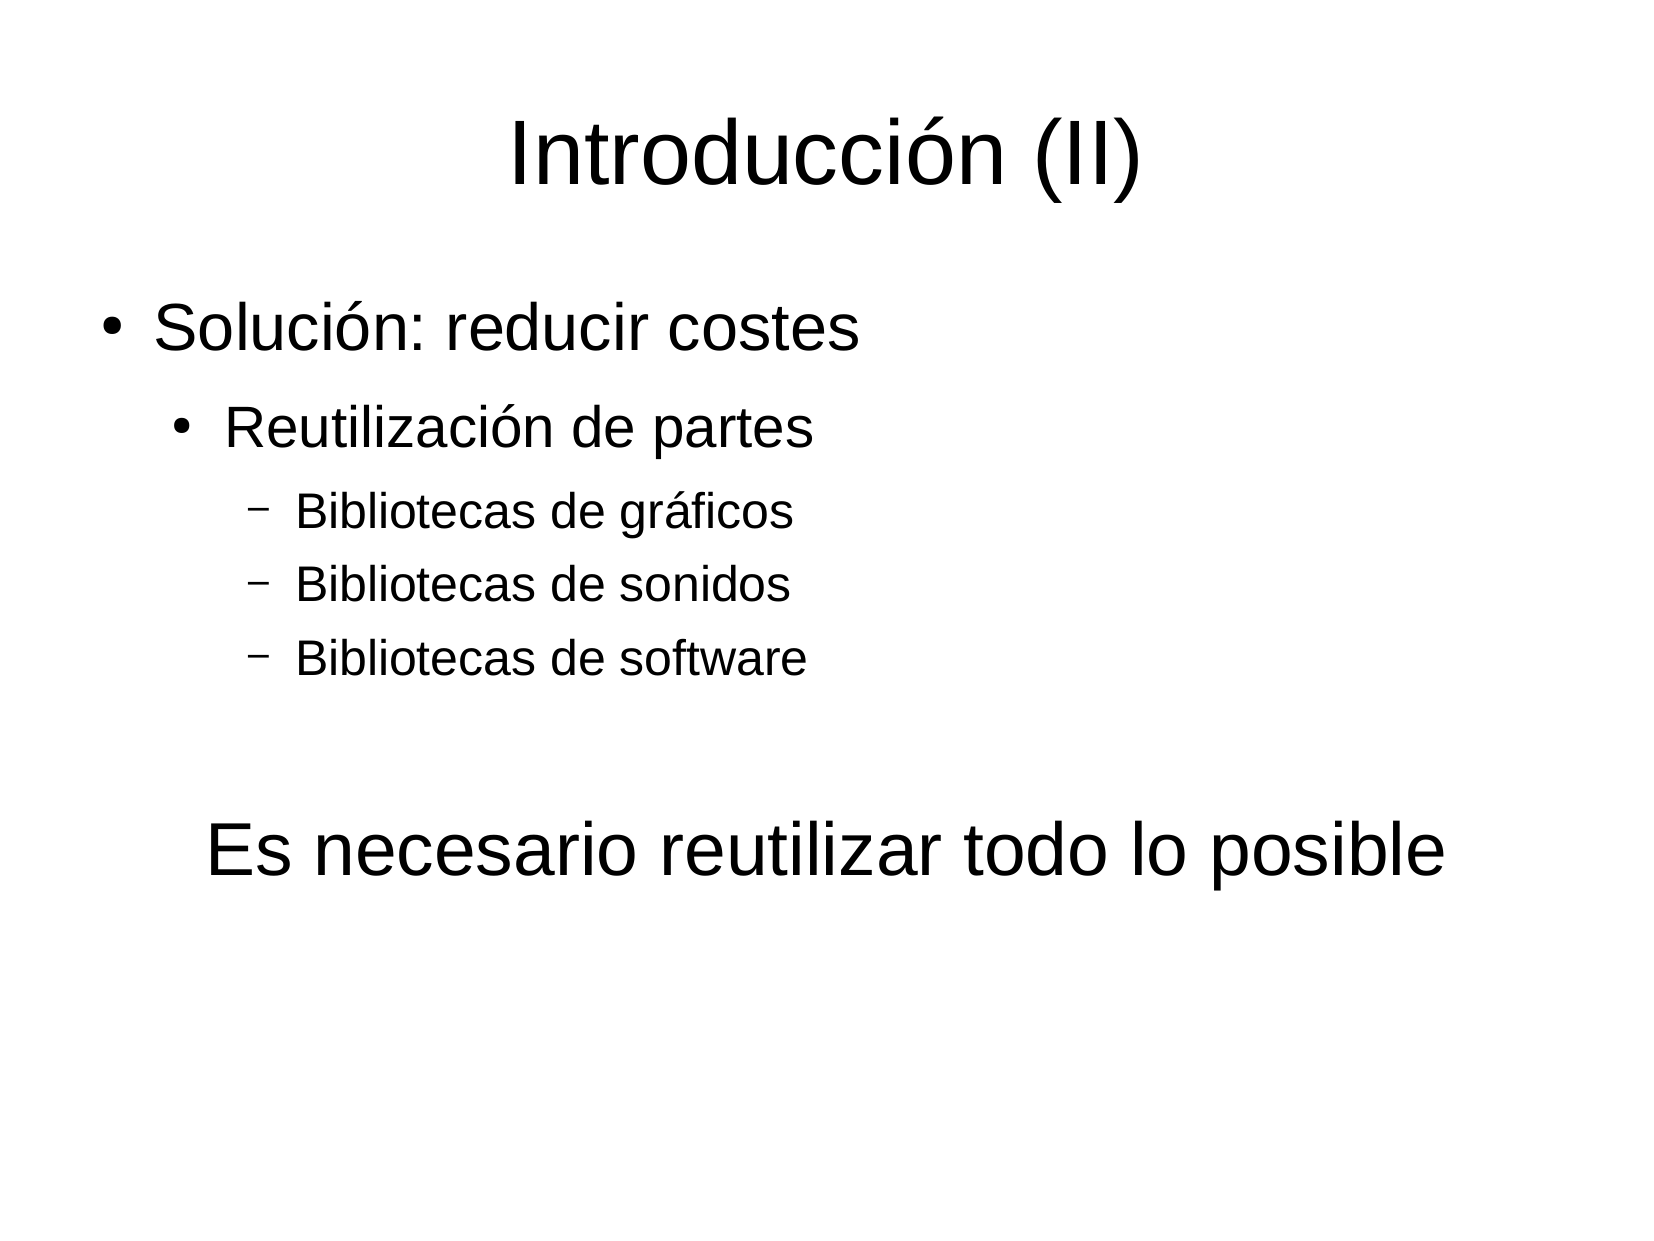

# Introducción (II)
Solución: reducir costes
Reutilización de partes
Bibliotecas de gráficos
Bibliotecas de sonidos
Bibliotecas de software
Es necesario reutilizar todo lo posible